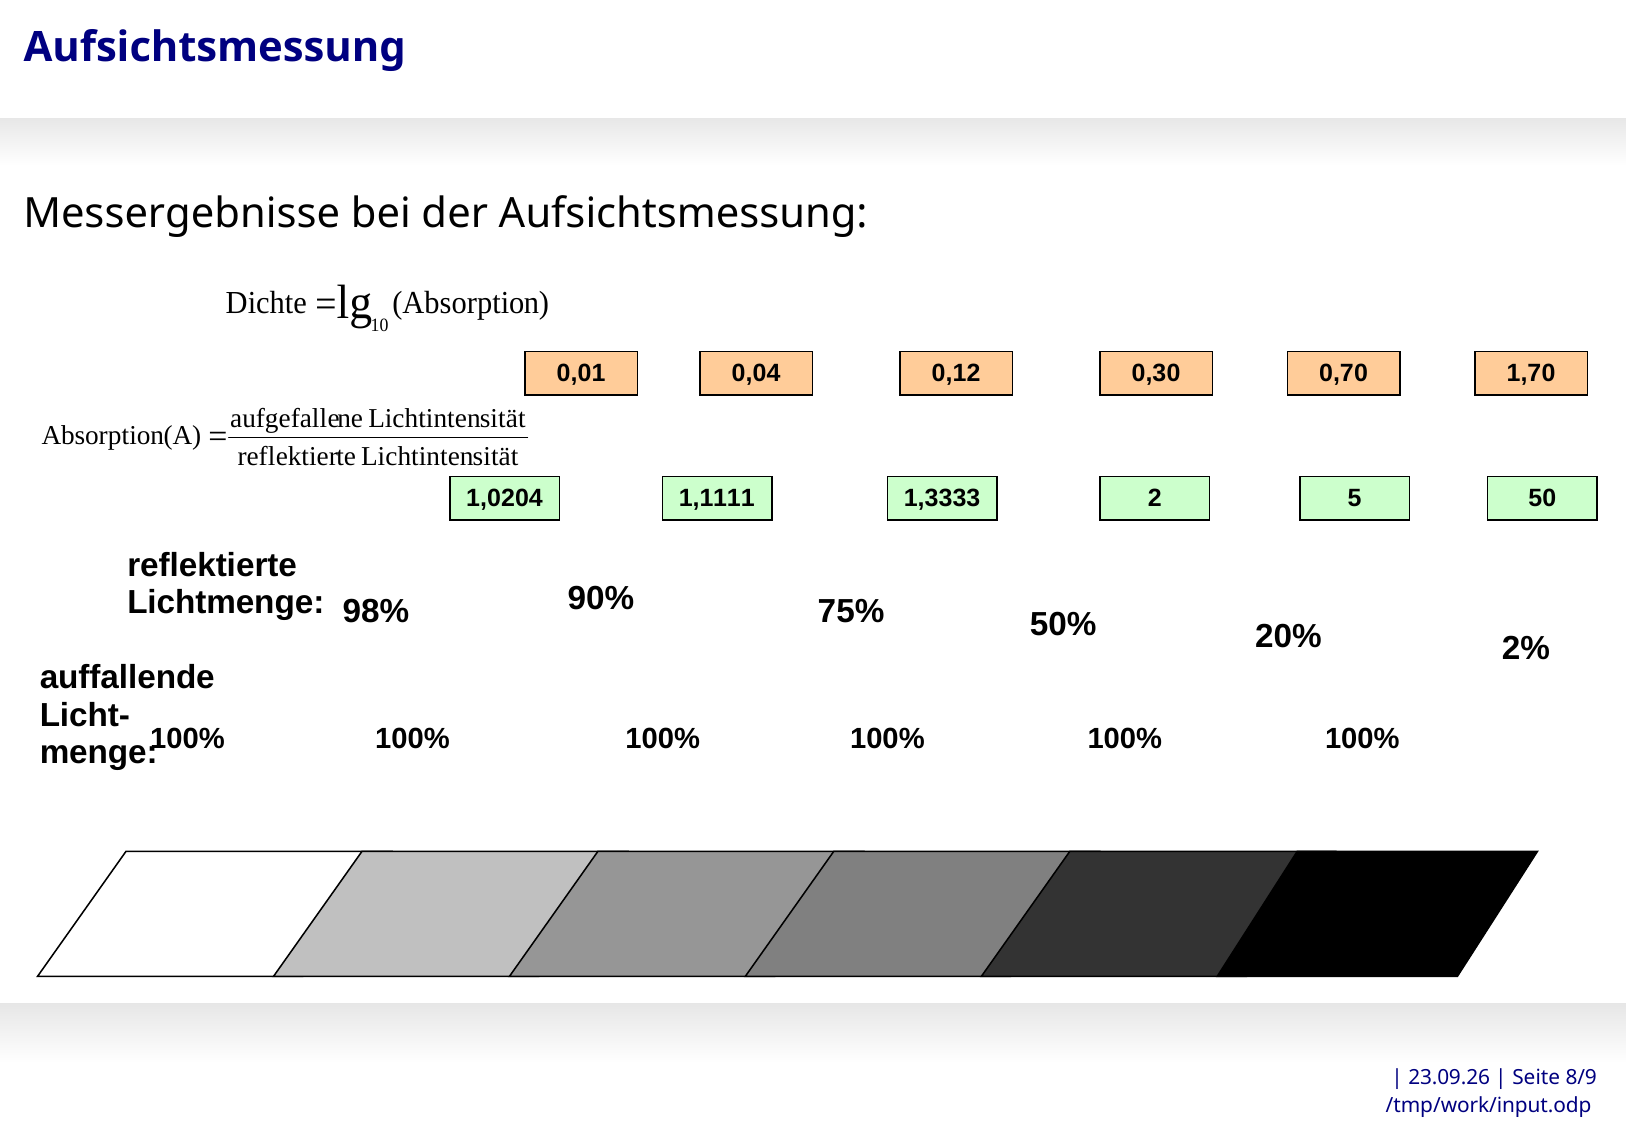

# Aufsichtsmessung
Messergebnisse bei der Aufsichtsmessung:
0,01
0,04
0,12
0,30
0,70
1,70
98%
90%
75%
1,0204
1,1111
1,3333
2
5
50
50%
20%
2%
reflektierte Lichtmenge:
auffallende Licht-menge:
100%
100%
100%
100%
100%
100%